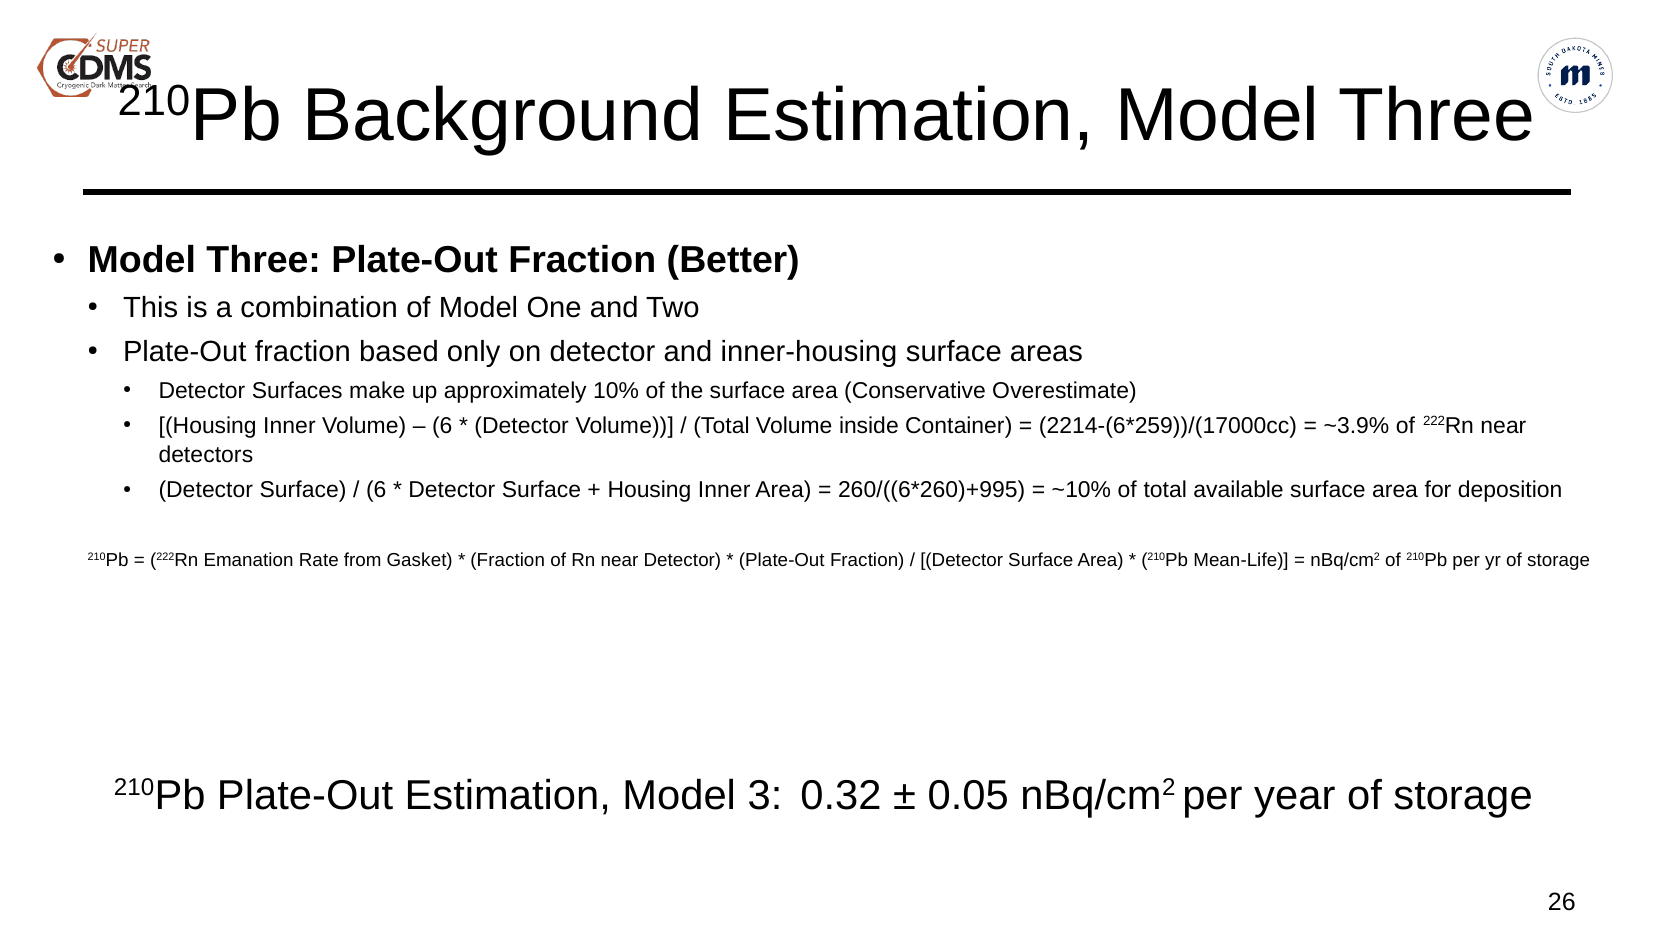

# 210Pb Background Estimation, Model Three
Model Three: Plate-Out Fraction (Better)
This is a combination of Model One and Two
Plate-Out fraction based only on detector and inner-housing surface areas
Detector Surfaces make up approximately 10% of the surface area (Conservative Overestimate)
[(Housing Inner Volume) – (6 * (Detector Volume))] / (Total Volume inside Container) = (2214-(6*259))/(17000cc) = ~3.9% of 222Rn near detectors
(Detector Surface) / (6 * Detector Surface + Housing Inner Area) = 260/((6*260)+995) = ~10% of total available surface area for deposition
210Pb = (222Rn Emanation Rate from Gasket) * (Fraction of Rn near Detector) * (Plate-Out Fraction) / [(Detector Surface Area) * (210Pb Mean-Life)] = nBq/cm2 of 210Pb per yr of storage
210Pb Plate-Out Estimation, Model 3:	 0.32 ± 0.05 nBq/cm2 per year of storage